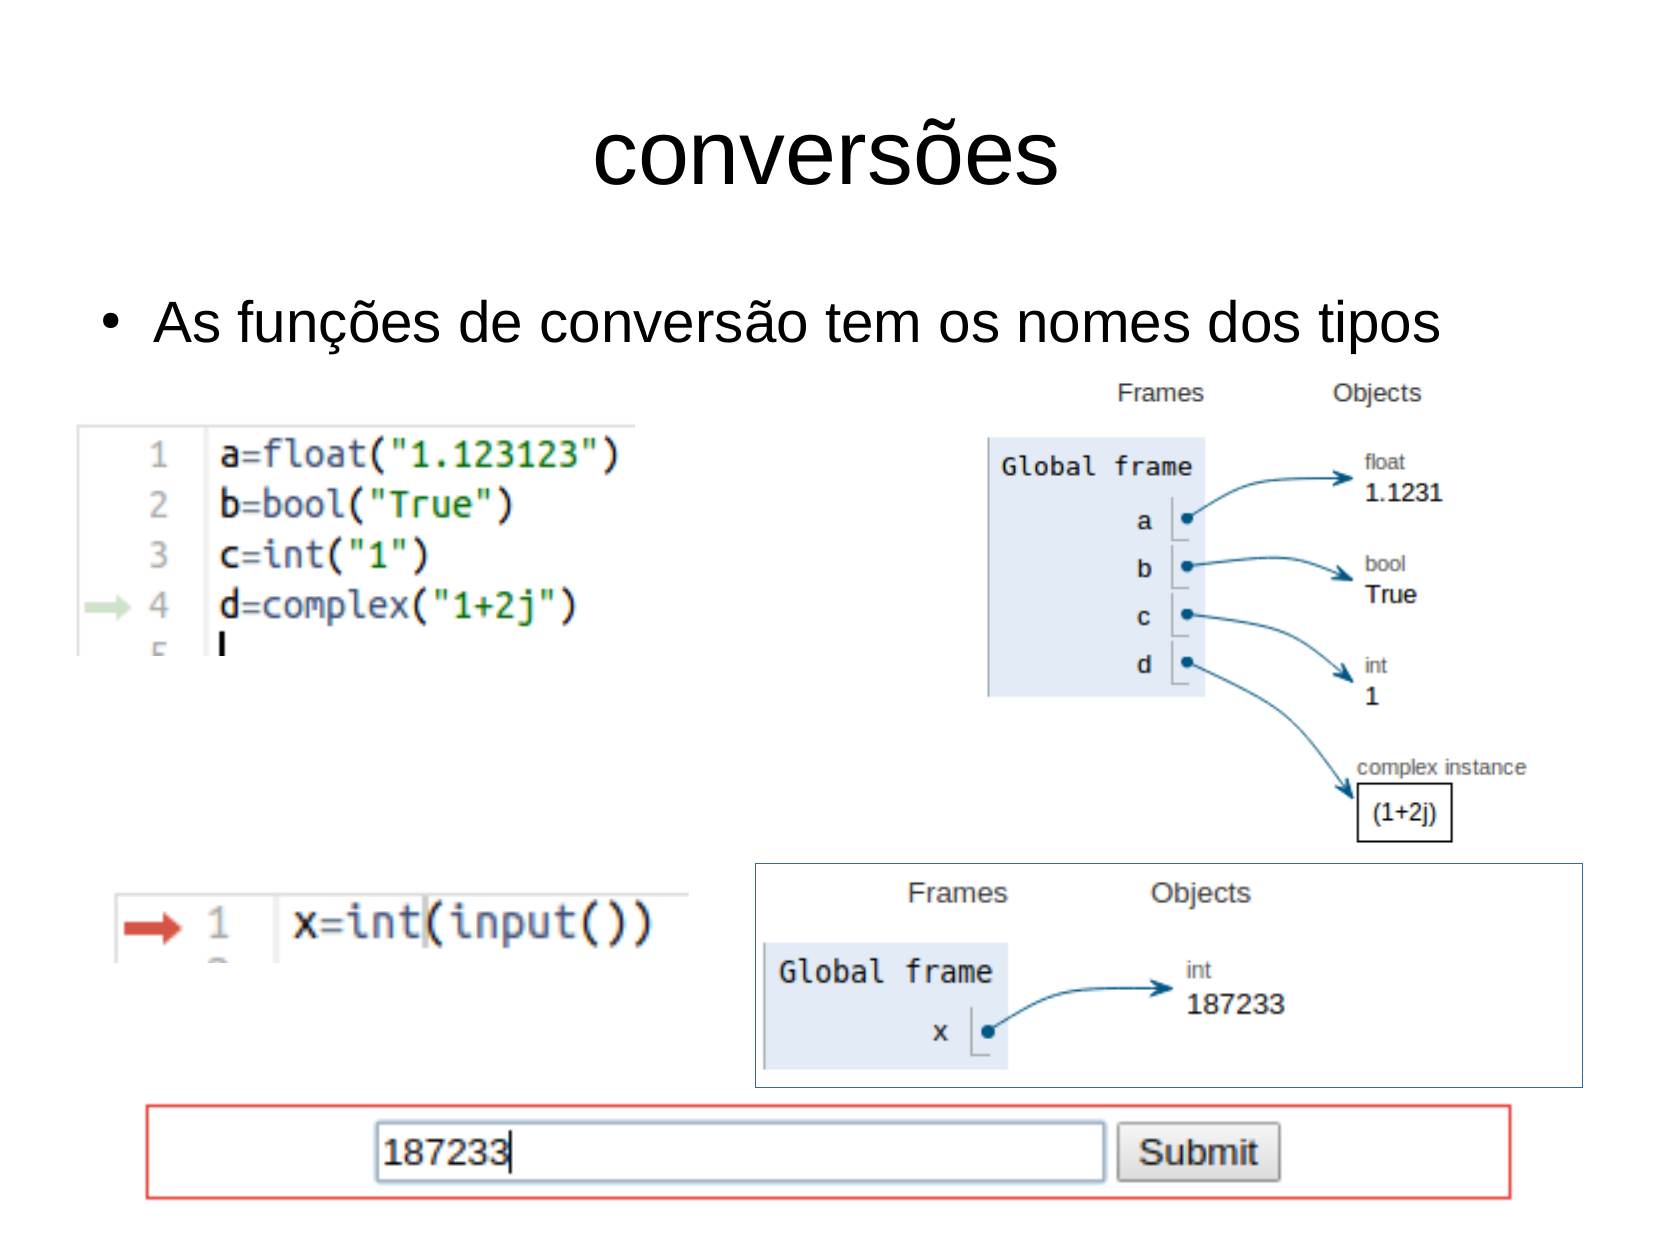

# conversões
As funções de conversão tem os nomes dos tipos